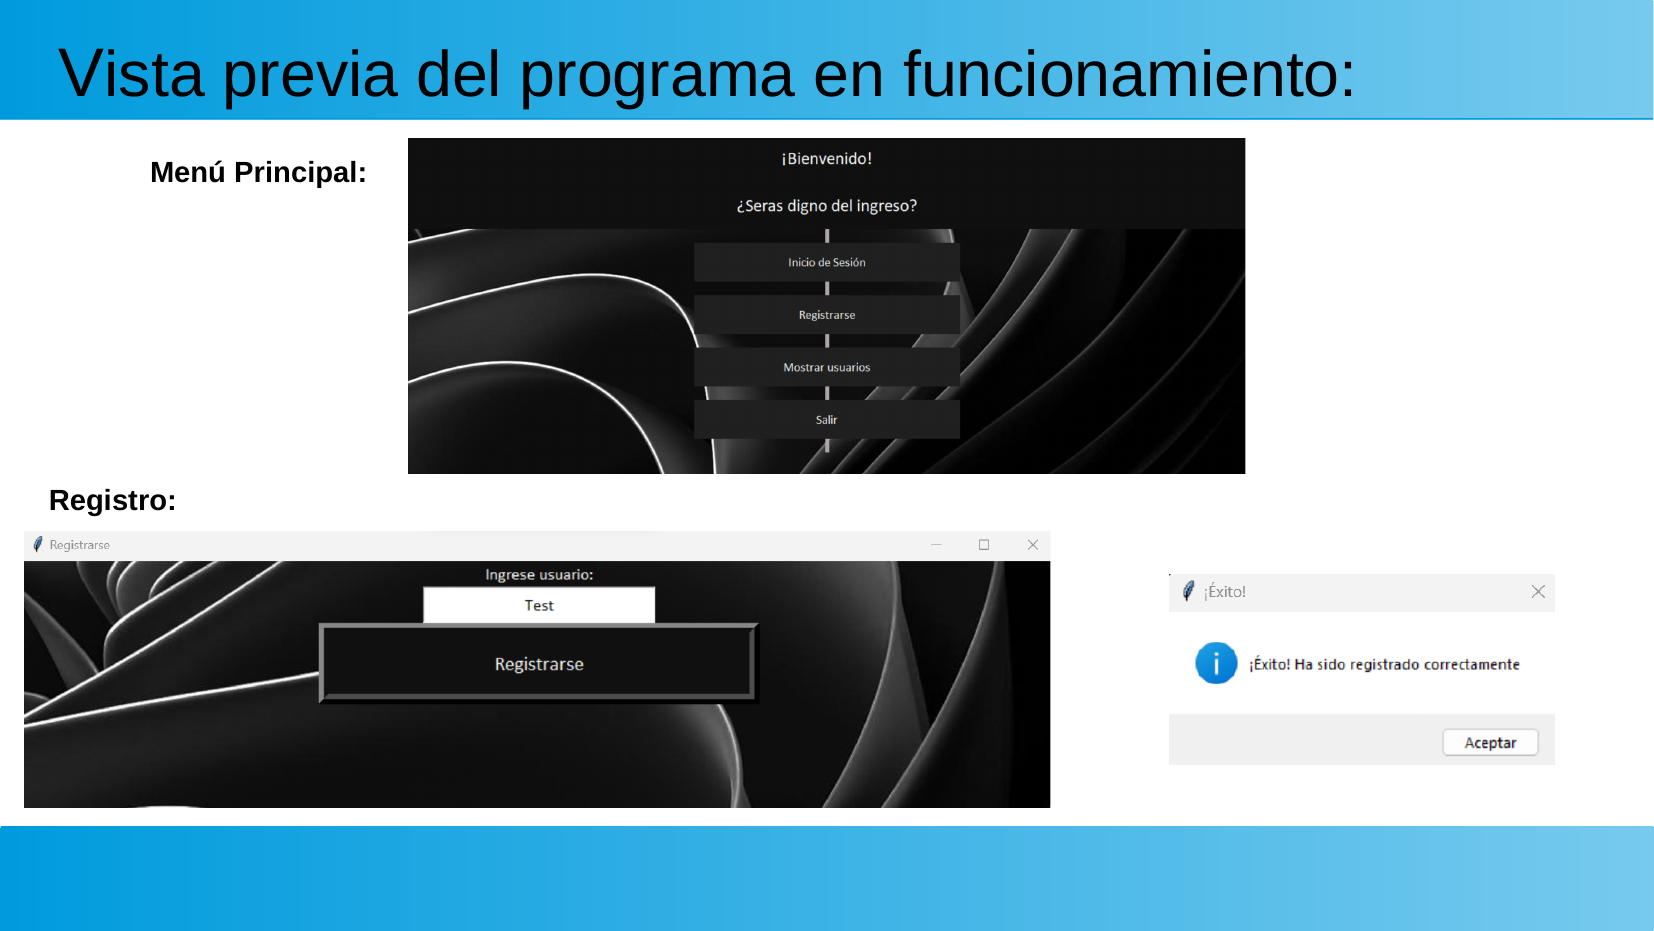

# Vista previa del programa en funcionamiento:
Menú Principal:
Registro: